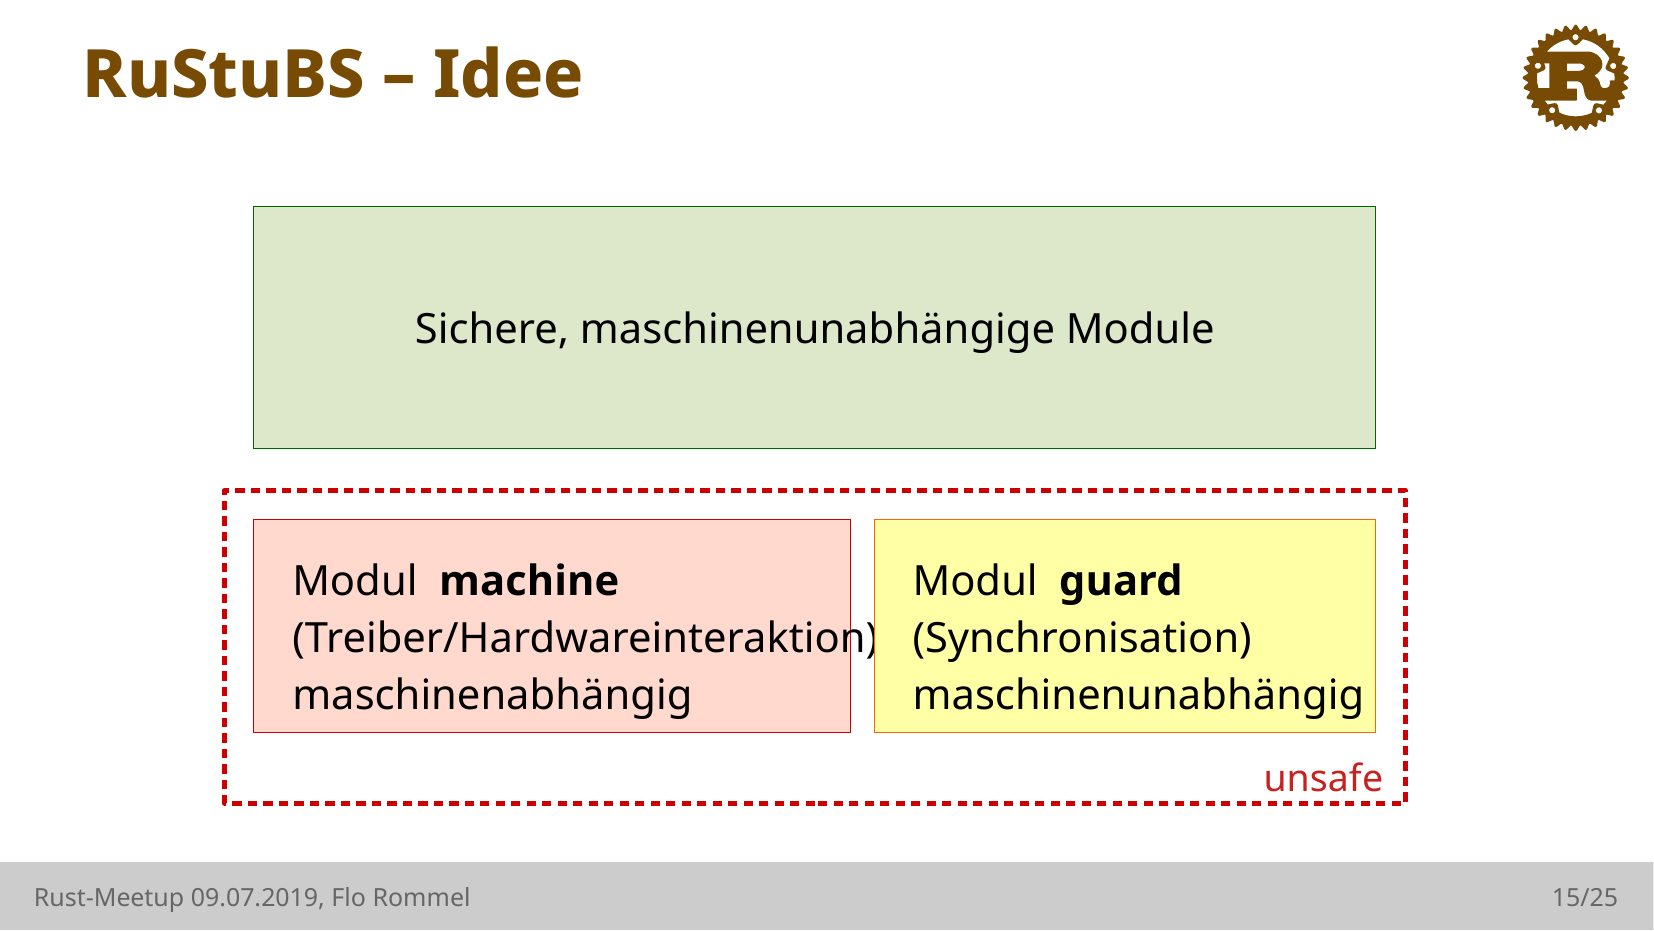

# RuStuBS – Idee
Sichere, maschinenunabhängige Module
Modul machine
(Treiber/Hardwareinteraktion)
maschinenabhängig
Modul guard
(Synchronisation)
maschinenunabhängig
unsafe
Rust-Meetup 09.07.2019, Flo Rommel
15